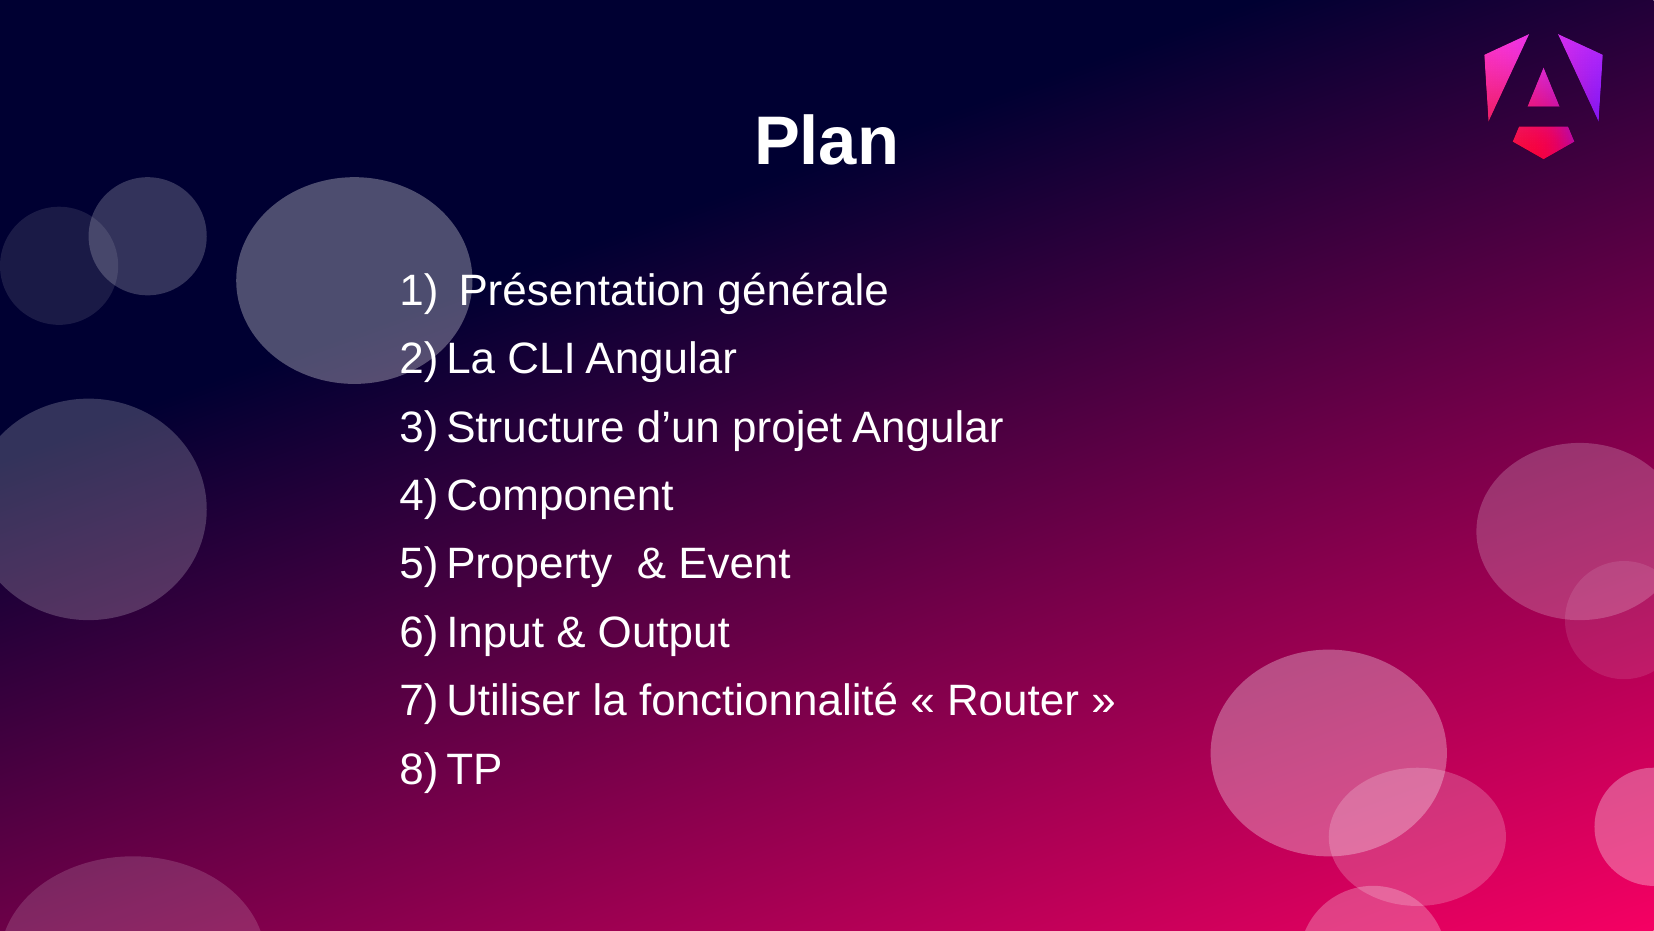

# Plan
 Présentation générale
La CLI Angular
Structure d’un projet Angular
Component
Property & Event
Input & Output
Utiliser la fonctionnalité « Router »
TP